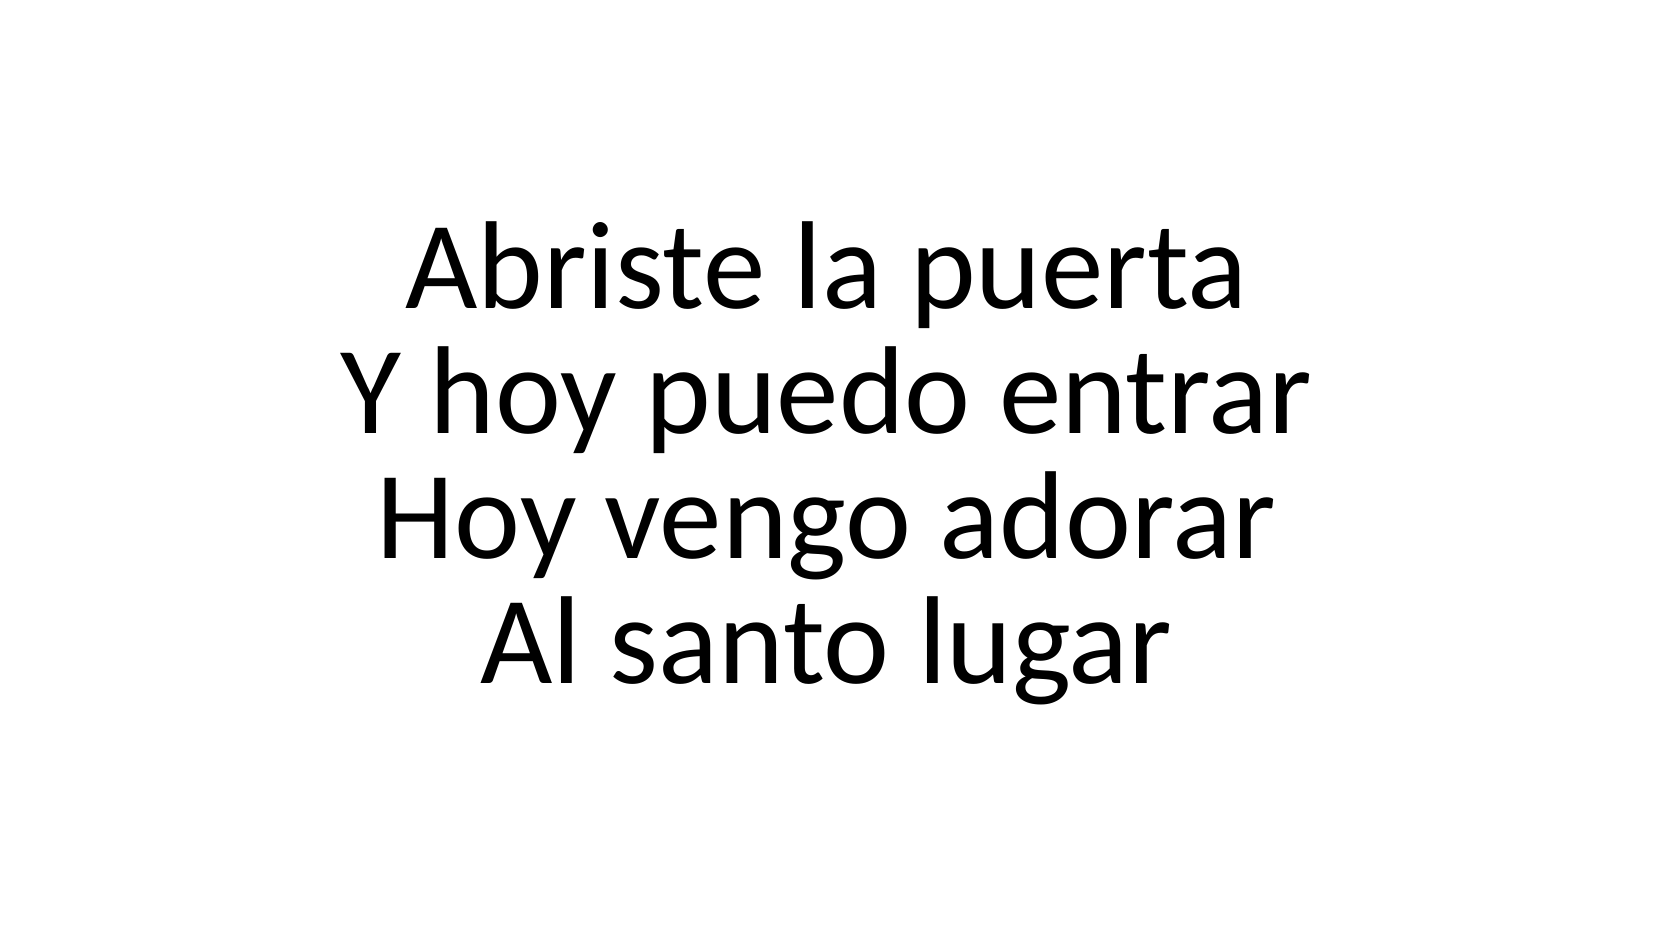

# Abriste la puerta Y hoy puedo entrar Hoy vengo adorar Al santo lugar